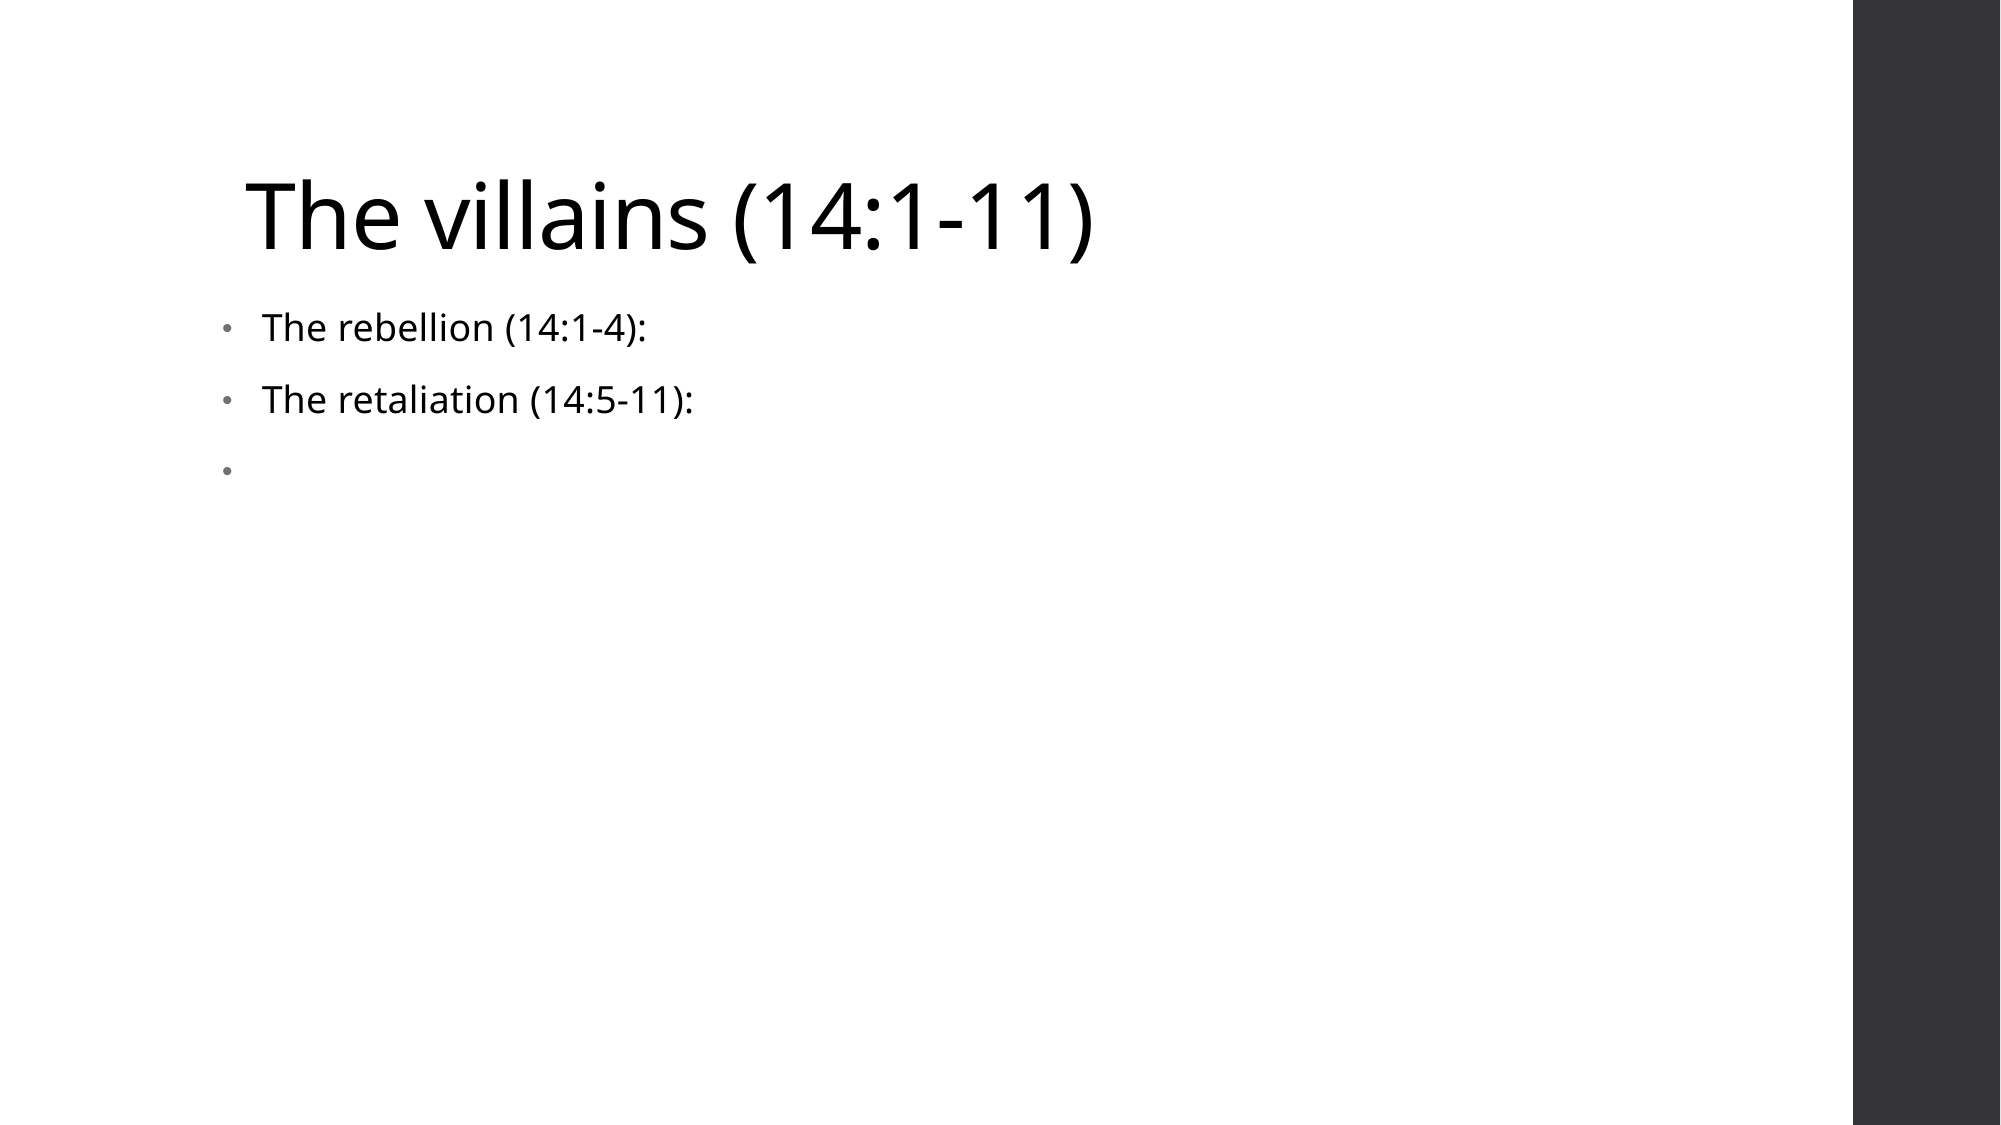

# The villains (14:1-11)
 The rebellion (14:1-4):
 The retaliation (14:5-11):